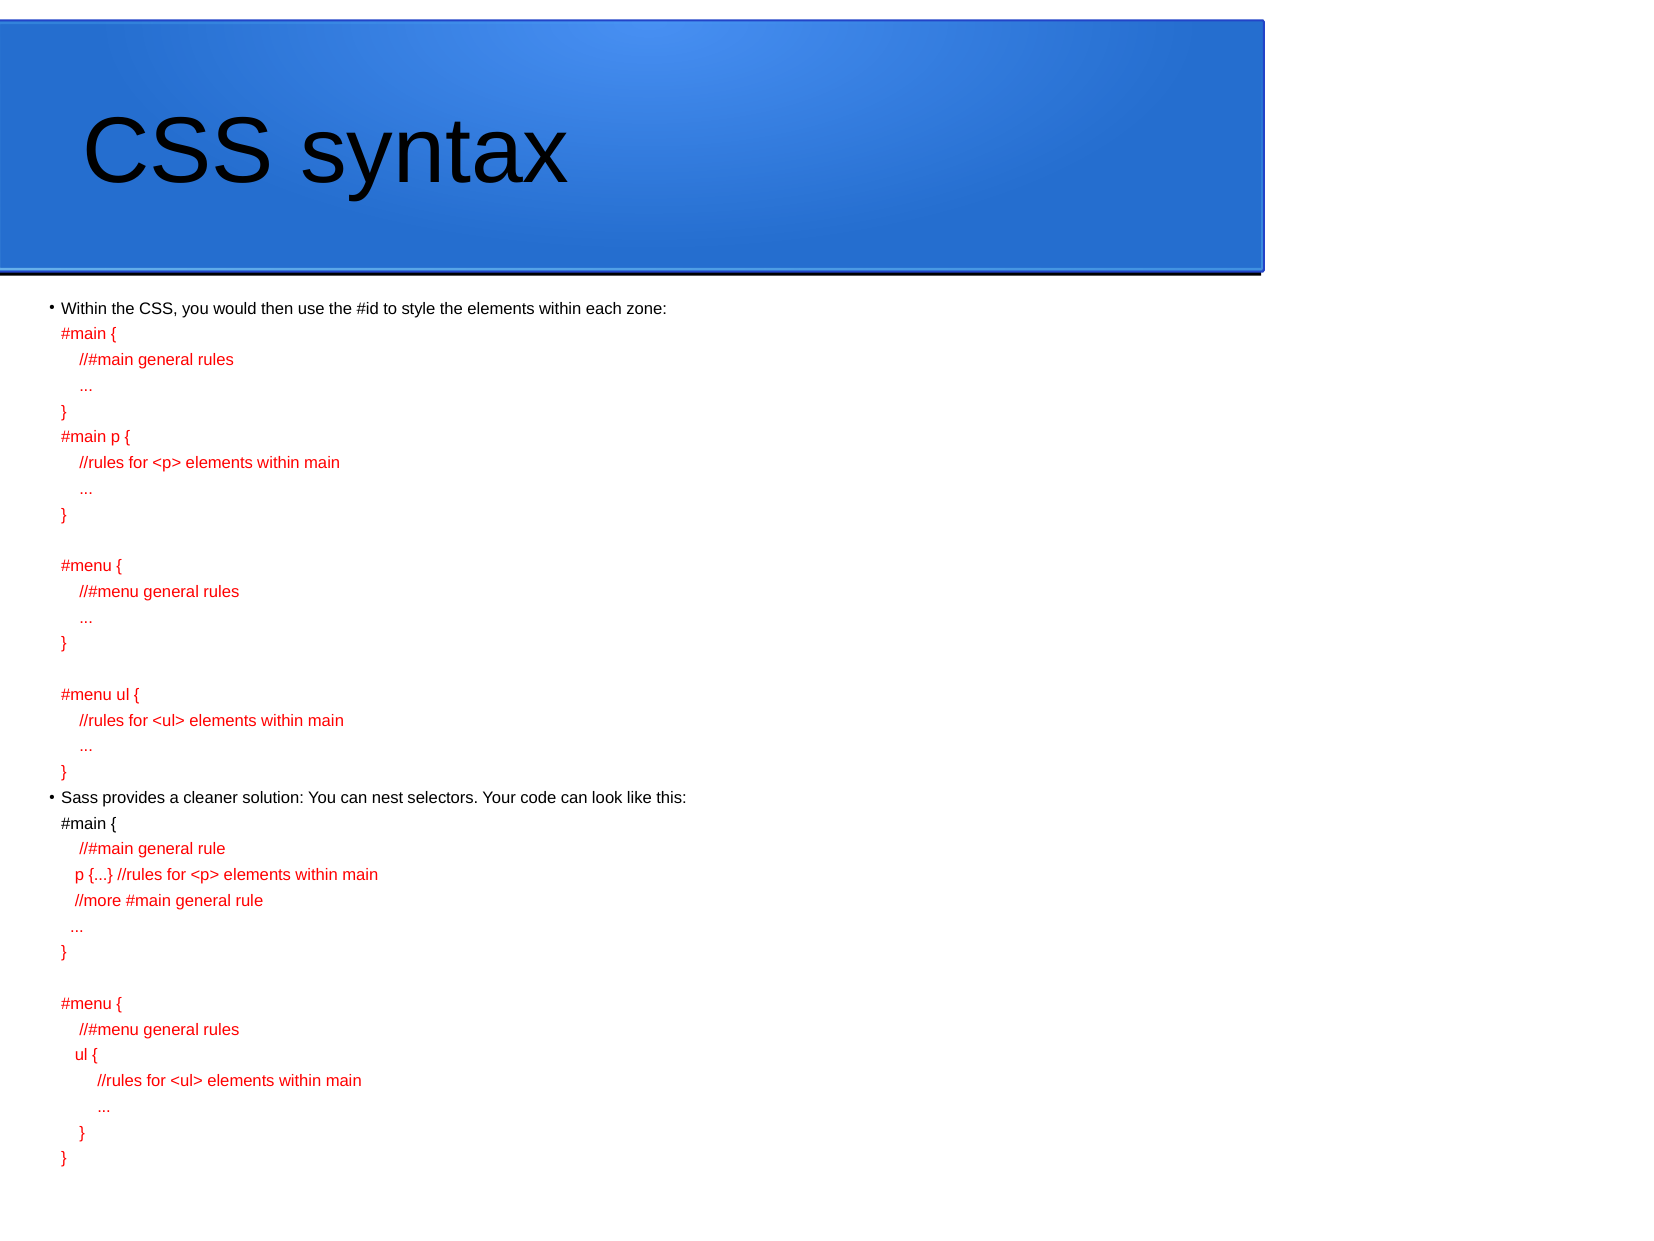

# CSS syntax
Within the CSS, you would then use the #id to style the elements within each zone:
#main {
 //#main general rules
 ...
}
#main p {
 //rules for <p> elements within main
 ...
}
#menu {
 //#menu general rules
 ...
}
#menu ul {
 //rules for <ul> elements within main
 ...
}
Sass provides a cleaner solution: You can nest selectors. Your code can look like this:
#main {
 //#main general rule
 p {...} //rules for <p> elements within main
 //more #main general rule
 ...
}
#menu {
 //#menu general rules
 ul {
 //rules for <ul> elements within main
 ...
 }
}